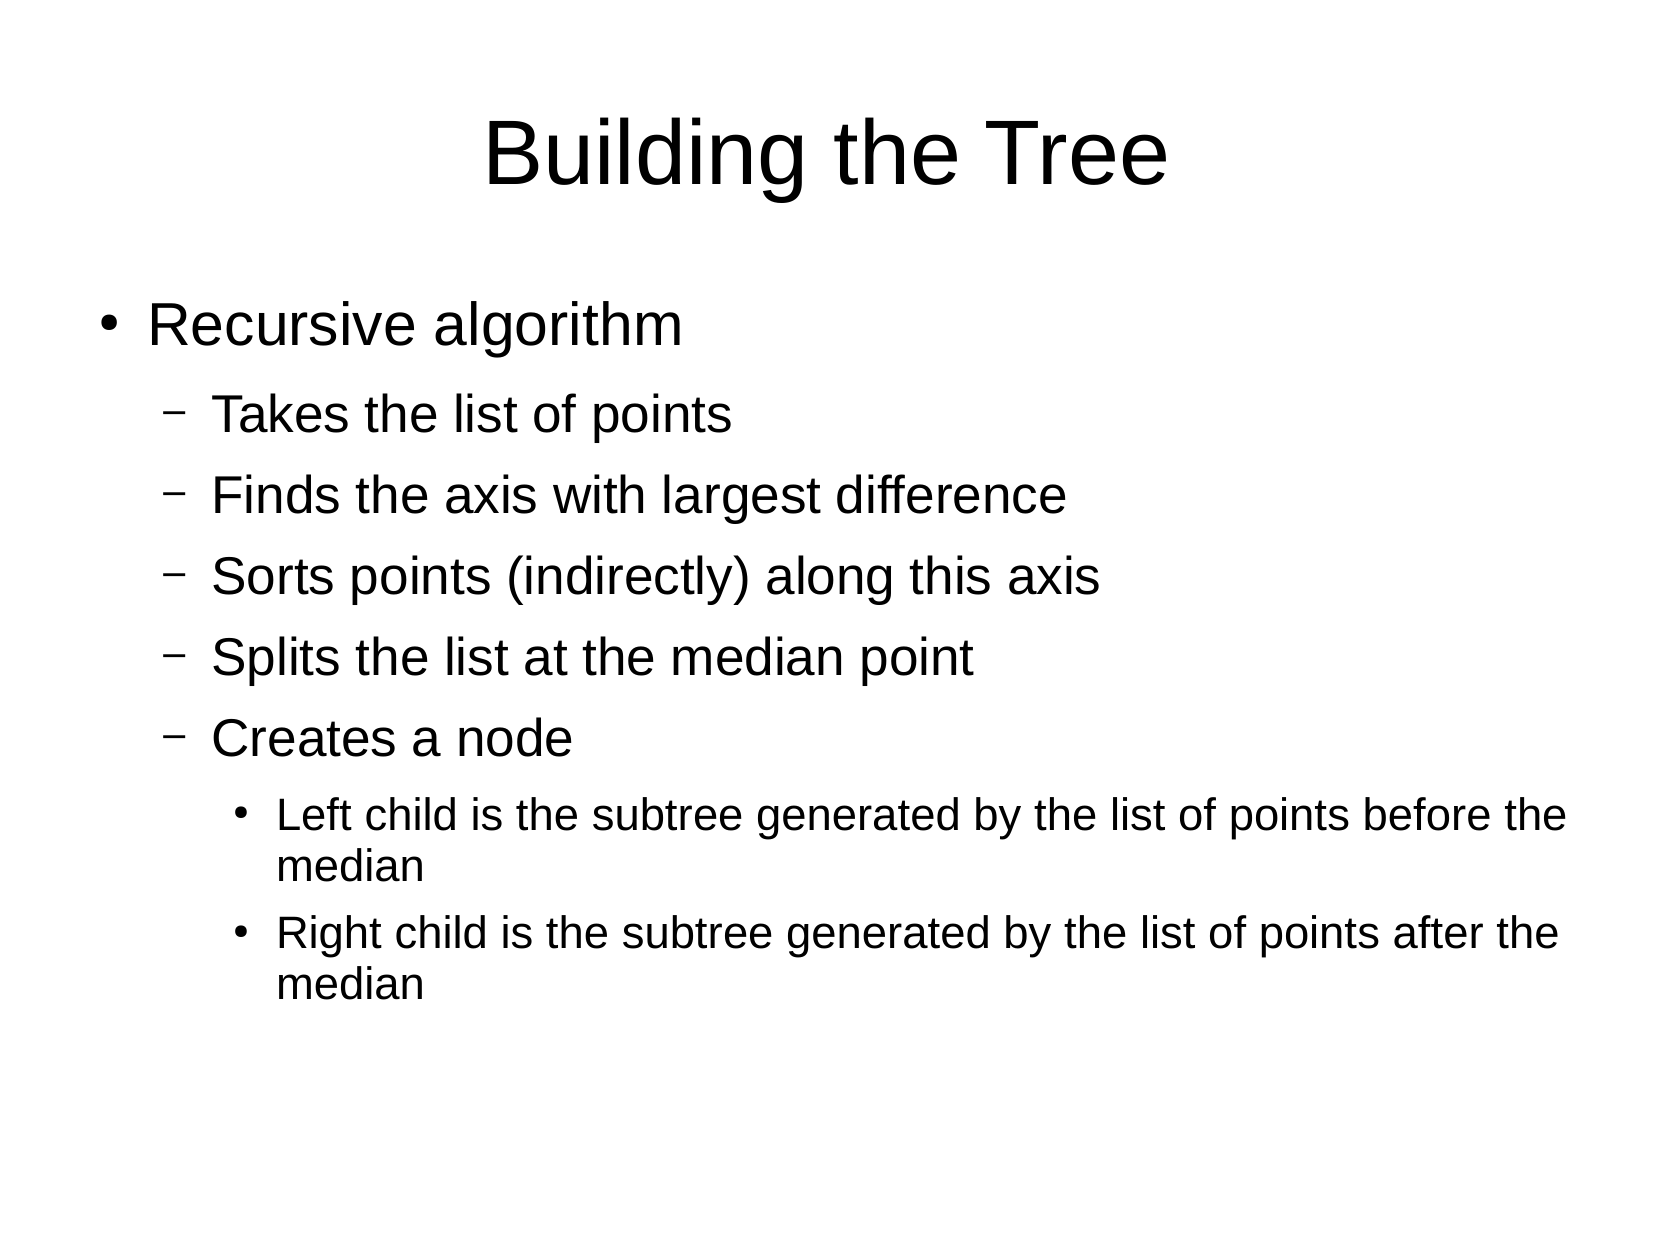

# Building the Tree
Recursive algorithm
Takes the list of points
Finds the axis with largest difference
Sorts points (indirectly) along this axis
Splits the list at the median point
Creates a node
Left child is the subtree generated by the list of points before the median
Right child is the subtree generated by the list of points after the median